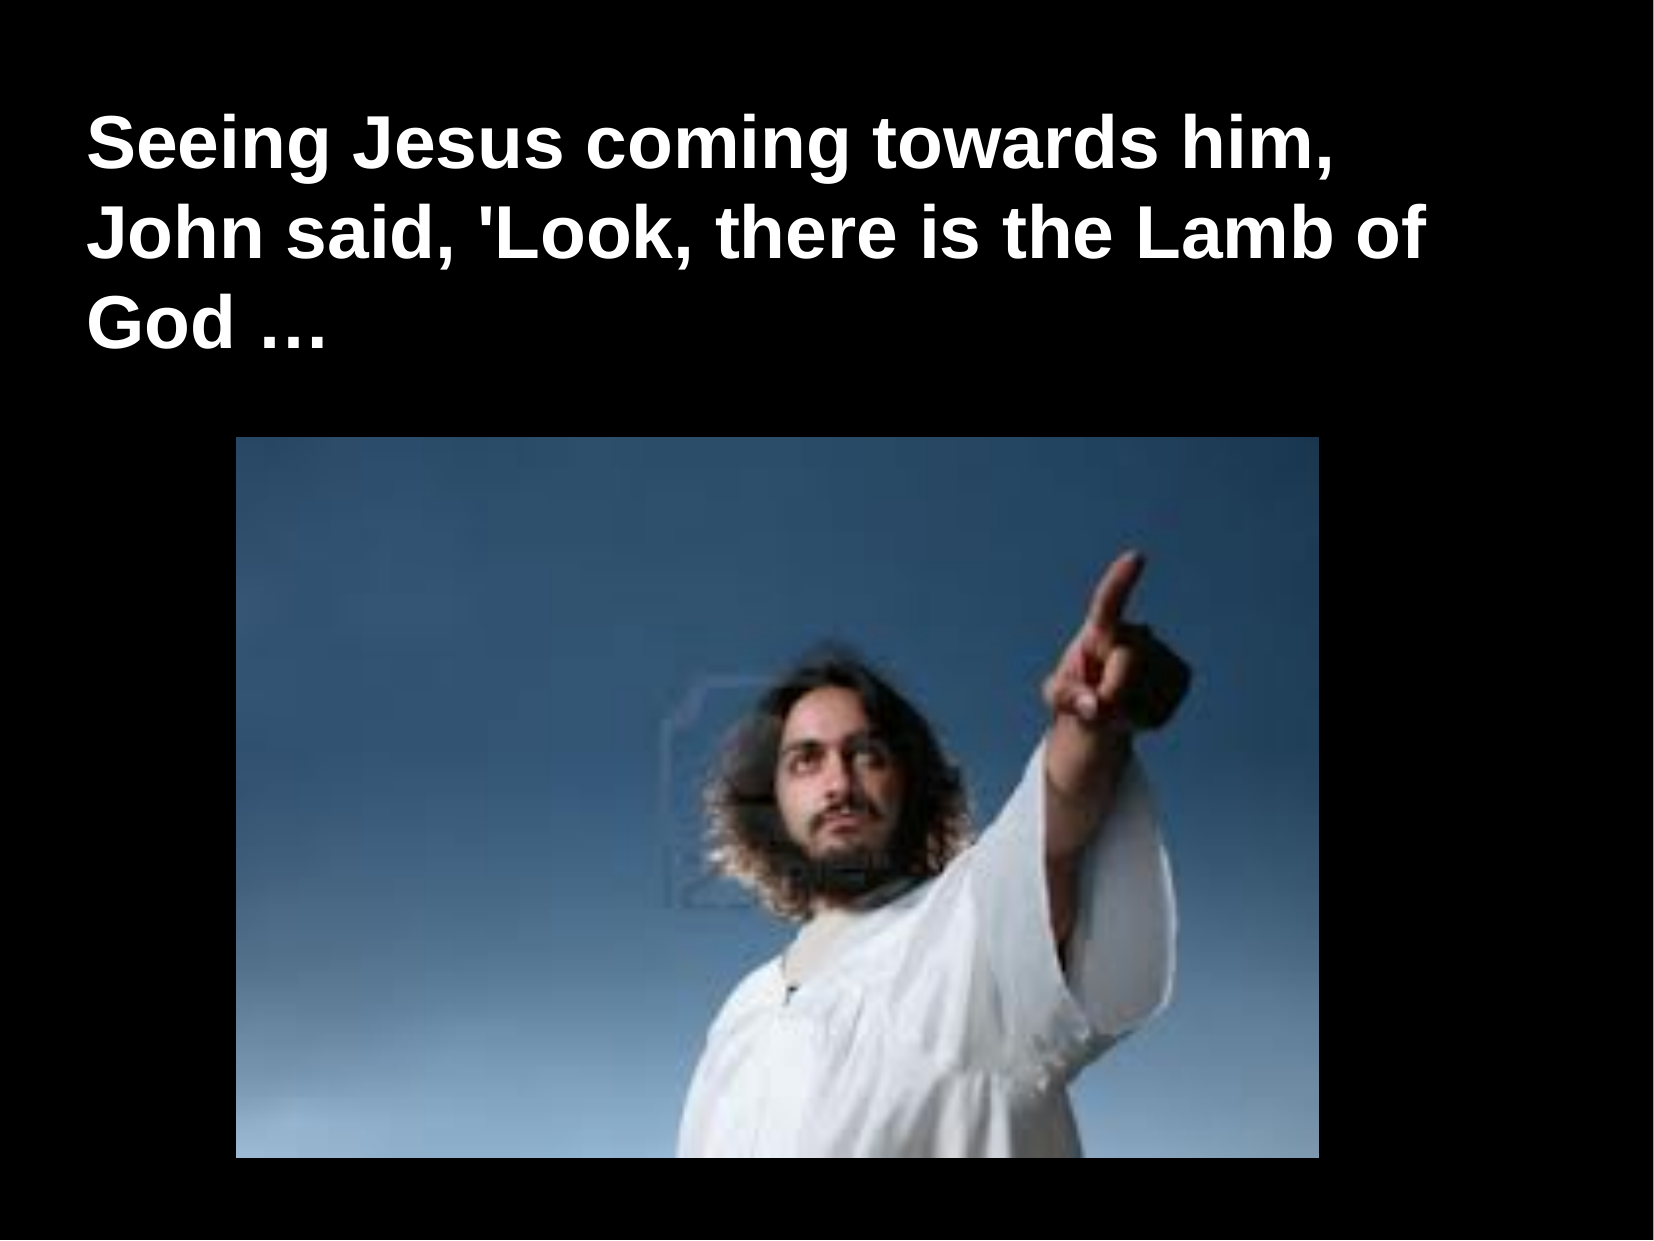

Seeing Jesus coming towards him, John said, 'Look, there is the Lamb of God …